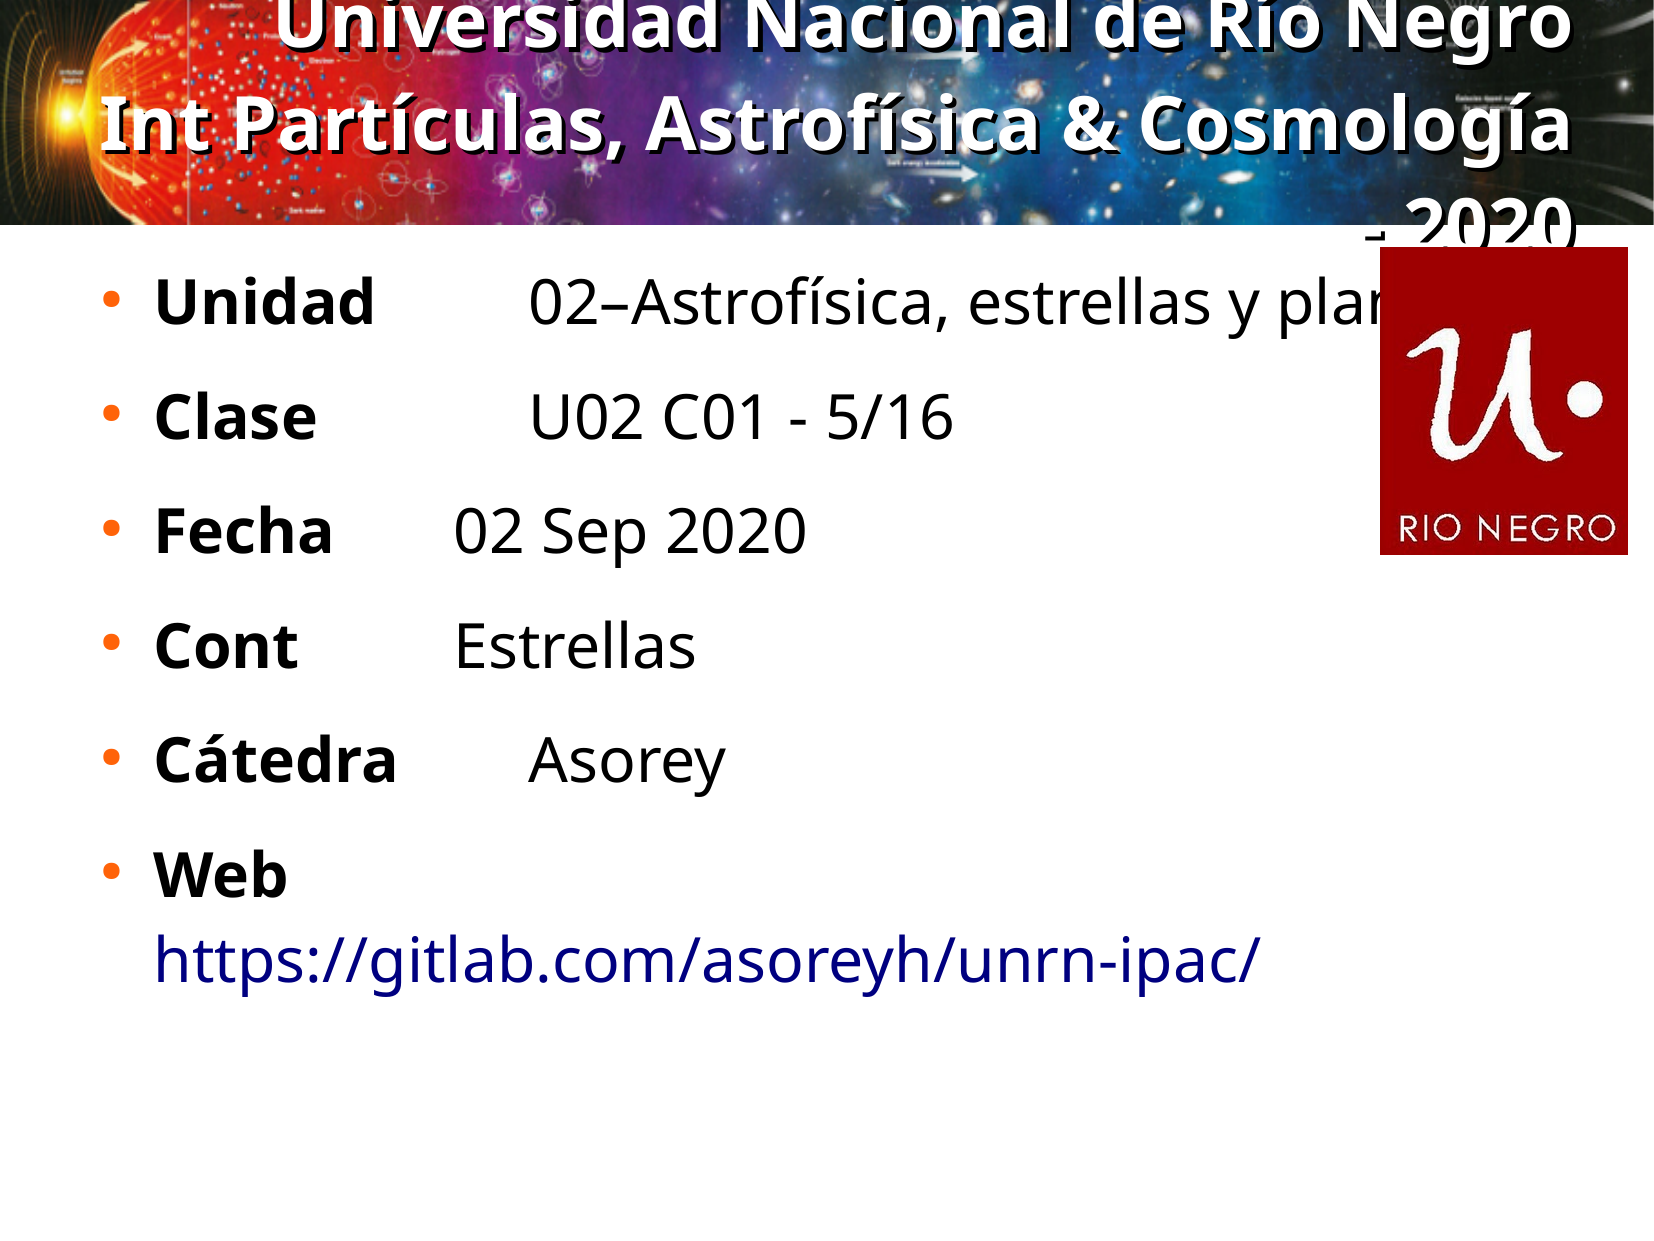

# Universidad Nacional de Río Negro Int Partículas, Astrofísica & Cosmología - 2020
Unidad 		02–Astrofísica, estrellas y planetas
Clase			U02 C01 - 5/16
Fecha		02 Sep 2020
Cont			Estrellas
Cátedra		Asorey
Web 			https://gitlab.com/asoreyh/unrn-ipac/